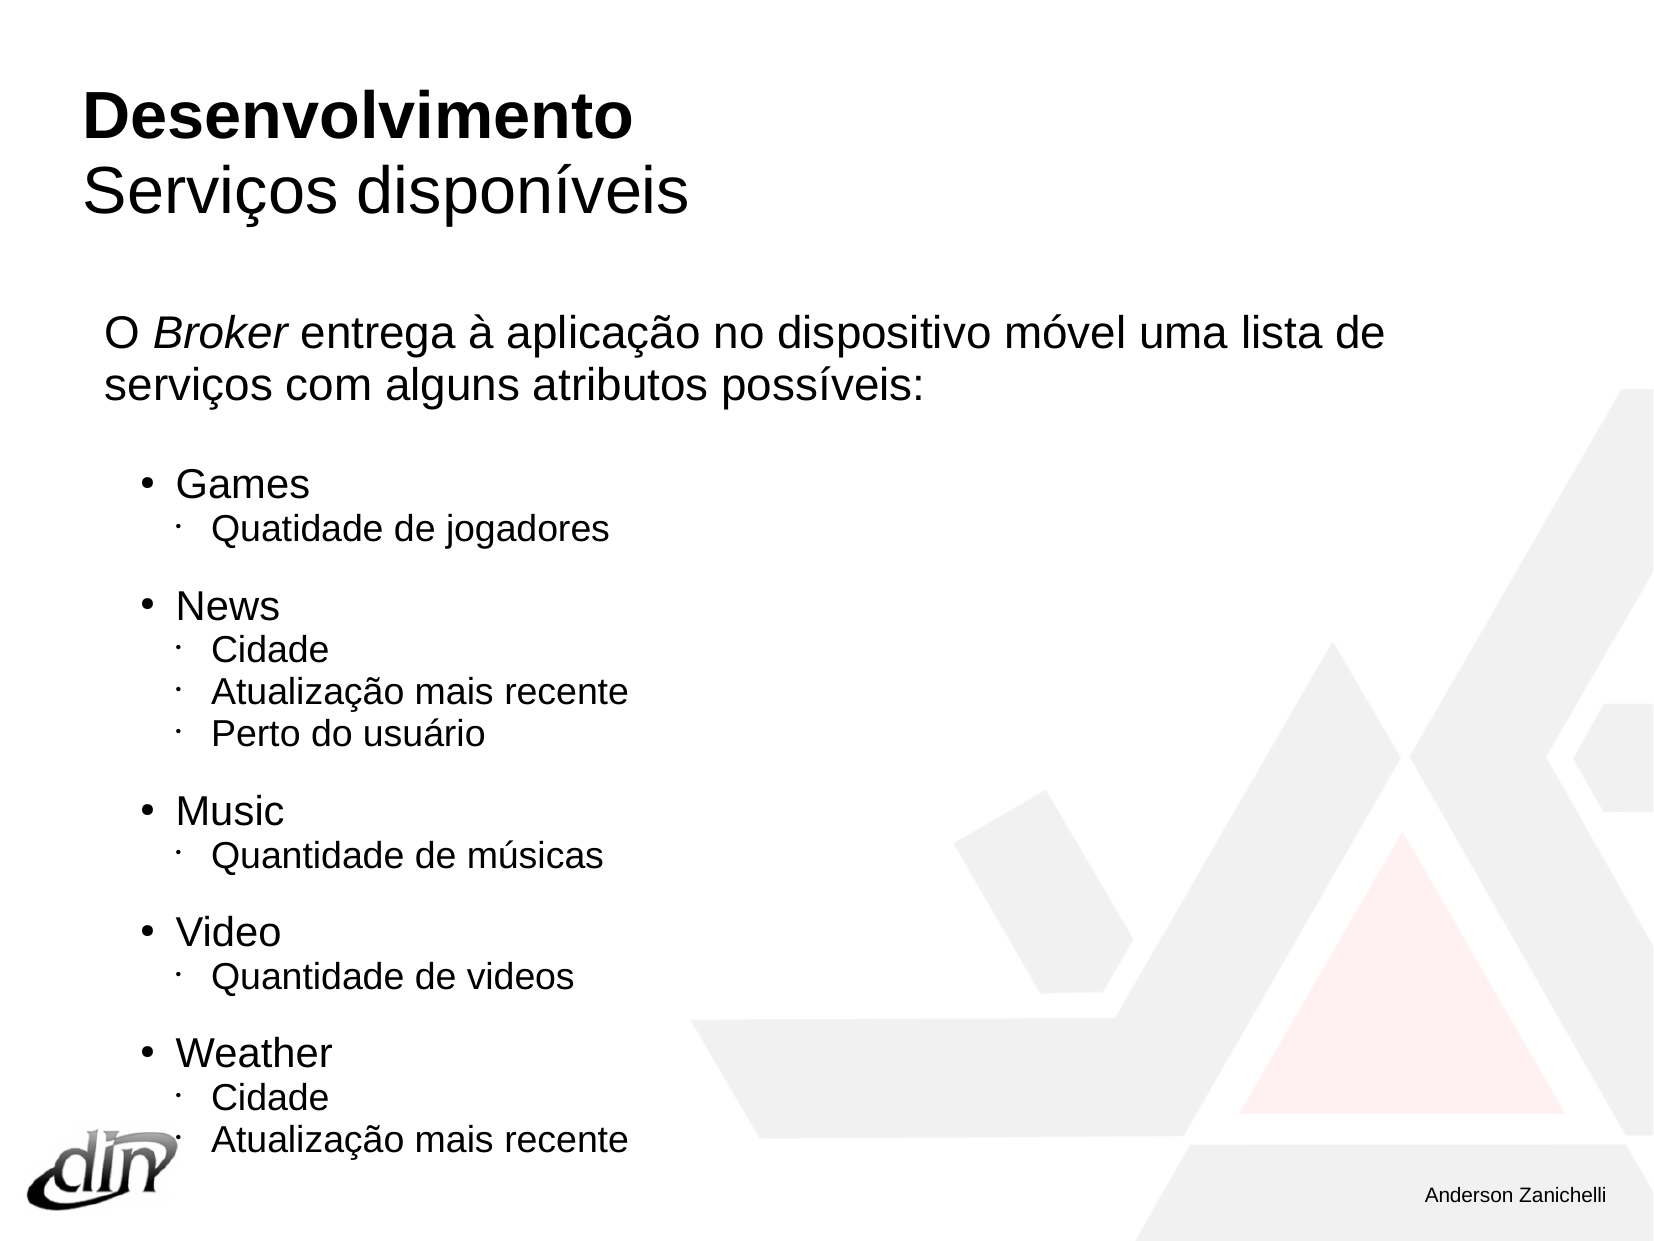

# Desenvolvimento Serviços disponíveis
O Broker entrega à aplicação no dispositivo móvel uma lista de
serviços com alguns atributos possíveis:
Games
Quatidade de jogadores
News
Cidade
Atualização mais recente
Perto do usuário
Music
Quantidade de músicas
Video
Quantidade de videos
Weather
Cidade
Atualização mais recente
Anderson Zanichelli